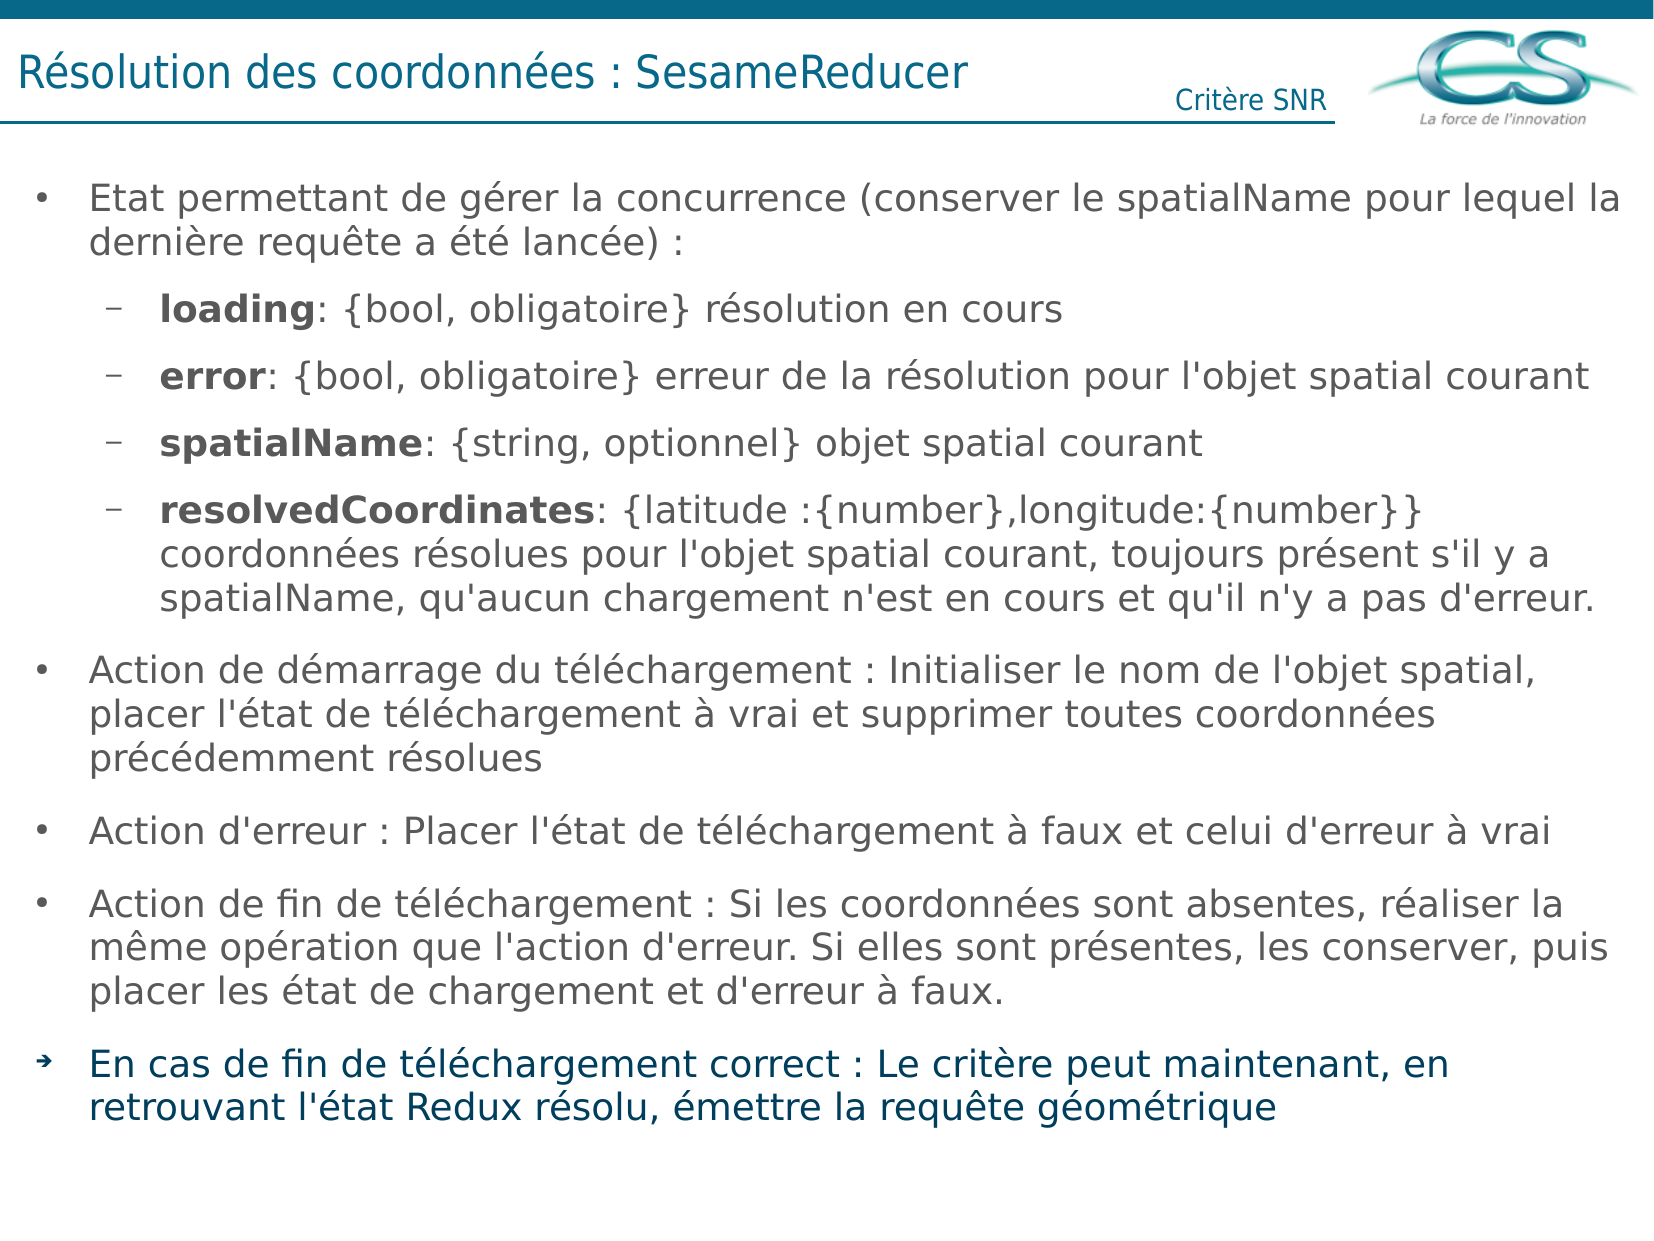

Résolution des coordonnées : SesameReducer
Critère SNR
# Etat permettant de gérer la concurrence (conserver le spatialName pour lequel la dernière requête a été lancée) :
loading: {bool, obligatoire} résolution en cours
error: {bool, obligatoire} erreur de la résolution pour l'objet spatial courant
spatialName: {string, optionnel} objet spatial courant
resolvedCoordinates: {latitude :{number},longitude:{number}} coordonnées résolues pour l'objet spatial courant, toujours présent s'il y a spatialName, qu'aucun chargement n'est en cours et qu'il n'y a pas d'erreur.
Action de démarrage du téléchargement : Initialiser le nom de l'objet spatial, placer l'état de téléchargement à vrai et supprimer toutes coordonnées précédemment résolues
Action d'erreur : Placer l'état de téléchargement à faux et celui d'erreur à vrai
Action de fin de téléchargement : Si les coordonnées sont absentes, réaliser la même opération que l'action d'erreur. Si elles sont présentes, les conserver, puis placer les état de chargement et d'erreur à faux.
En cas de fin de téléchargement correct : Le critère peut maintenant, en retrouvant l'état Redux résolu, émettre la requête géométrique